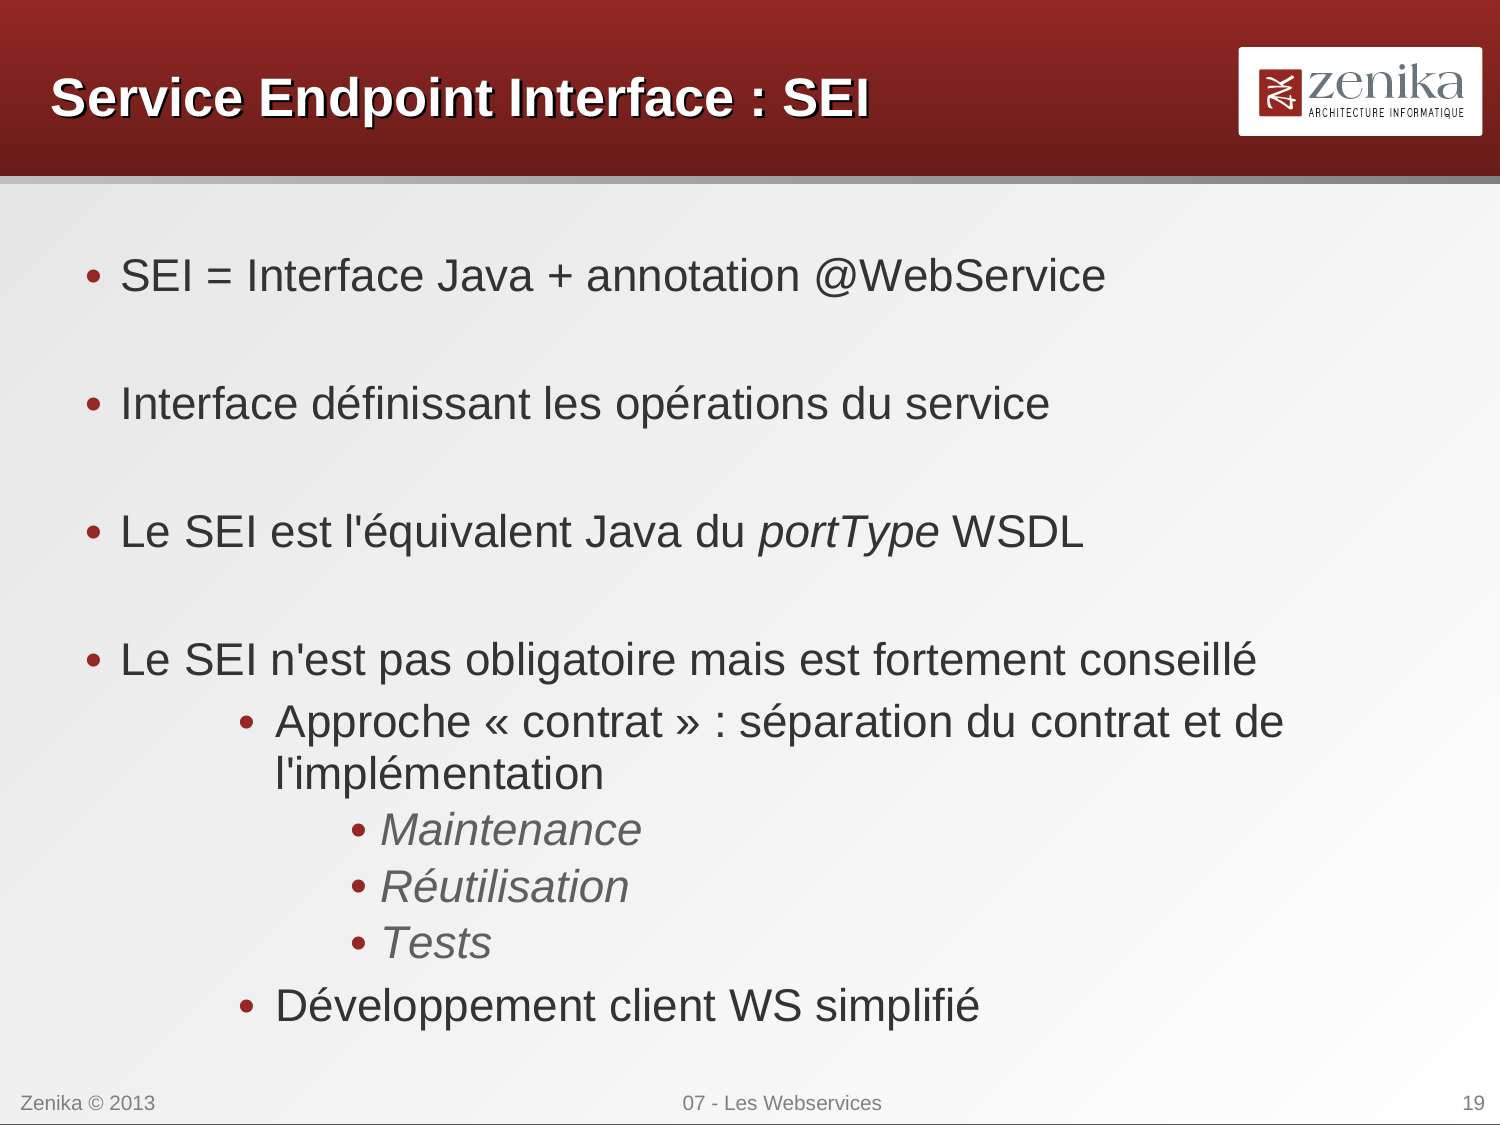

# Service Endpoint Interface : SEI
SEI = Interface Java + annotation @WebService
Interface définissant les opérations du service
Le SEI est l'équivalent Java du portType WSDL
Le SEI n'est pas obligatoire mais est fortement conseillé
Approche « contrat » : séparation du contrat et de l'implémentation
 Maintenance
 Réutilisation
 Tests
Développement client WS simplifié